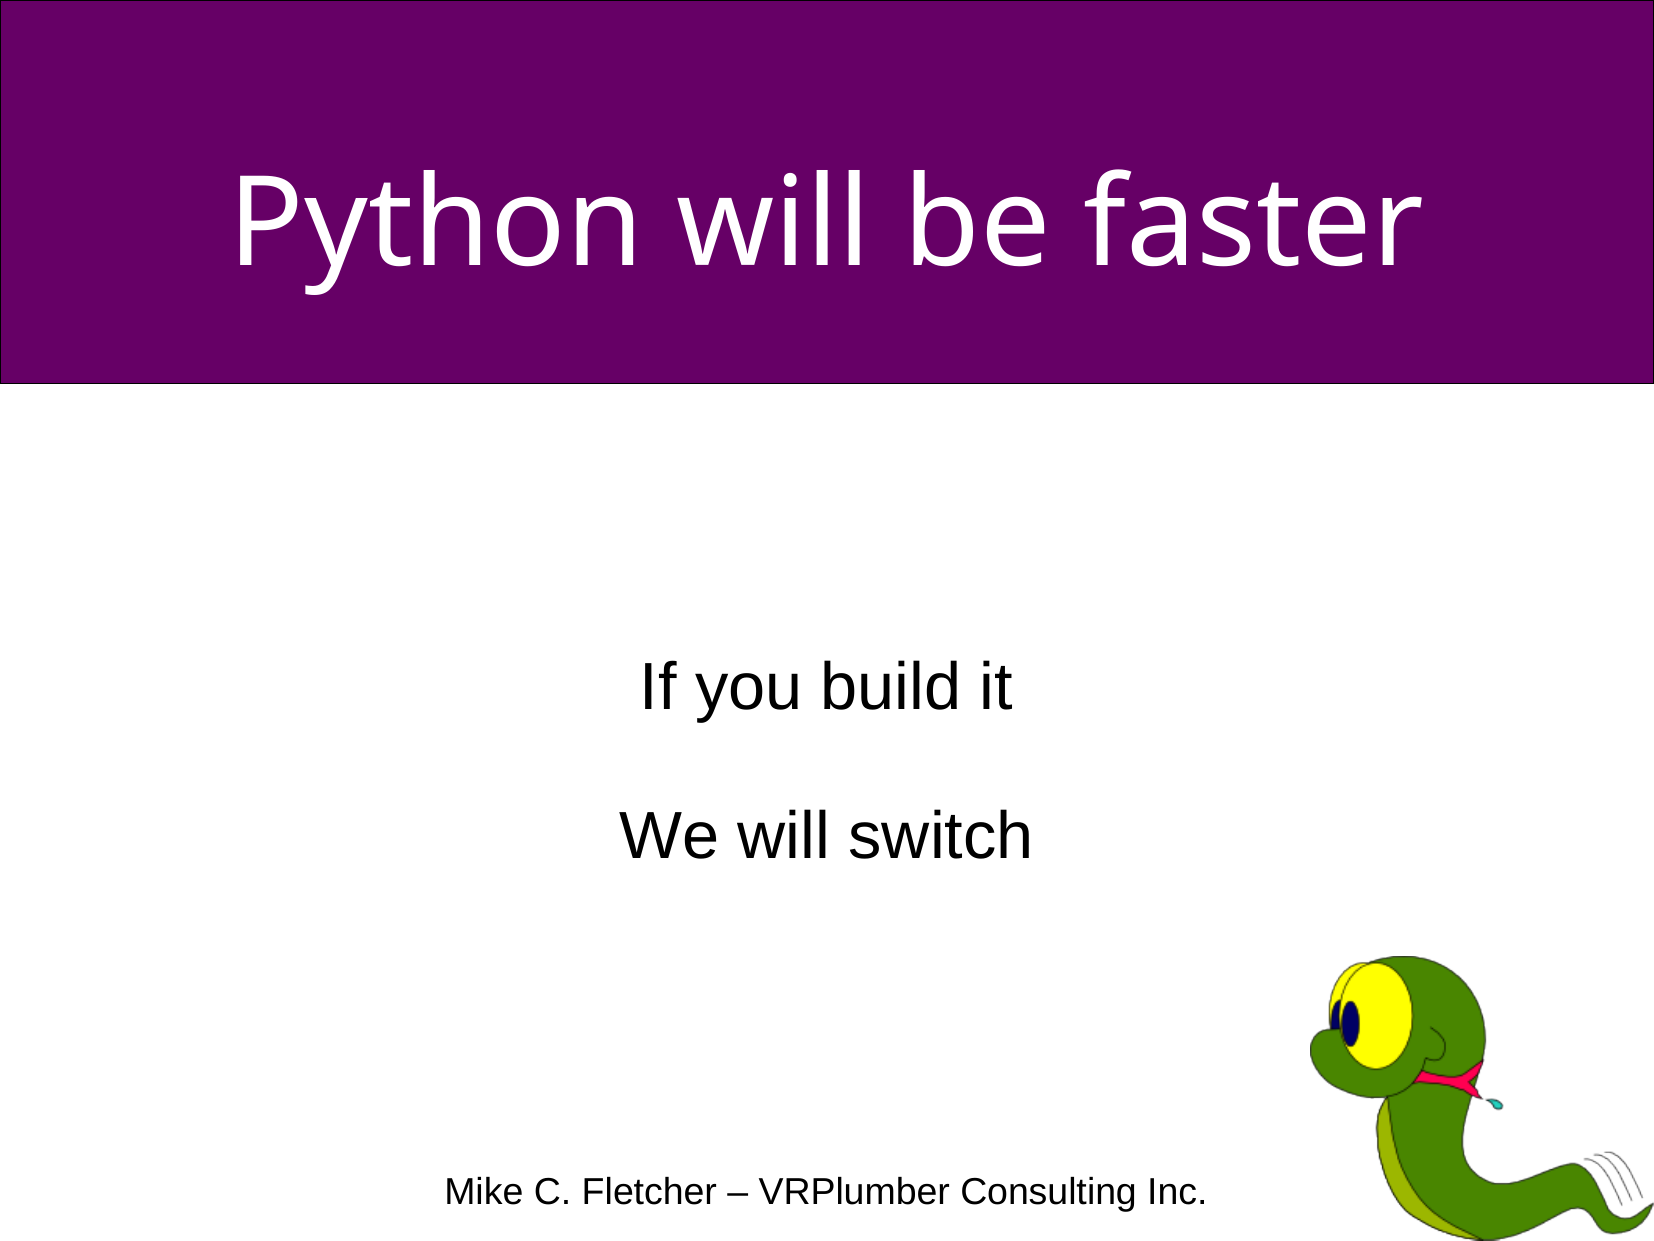

# Python will be faster
If you build it
We will switch